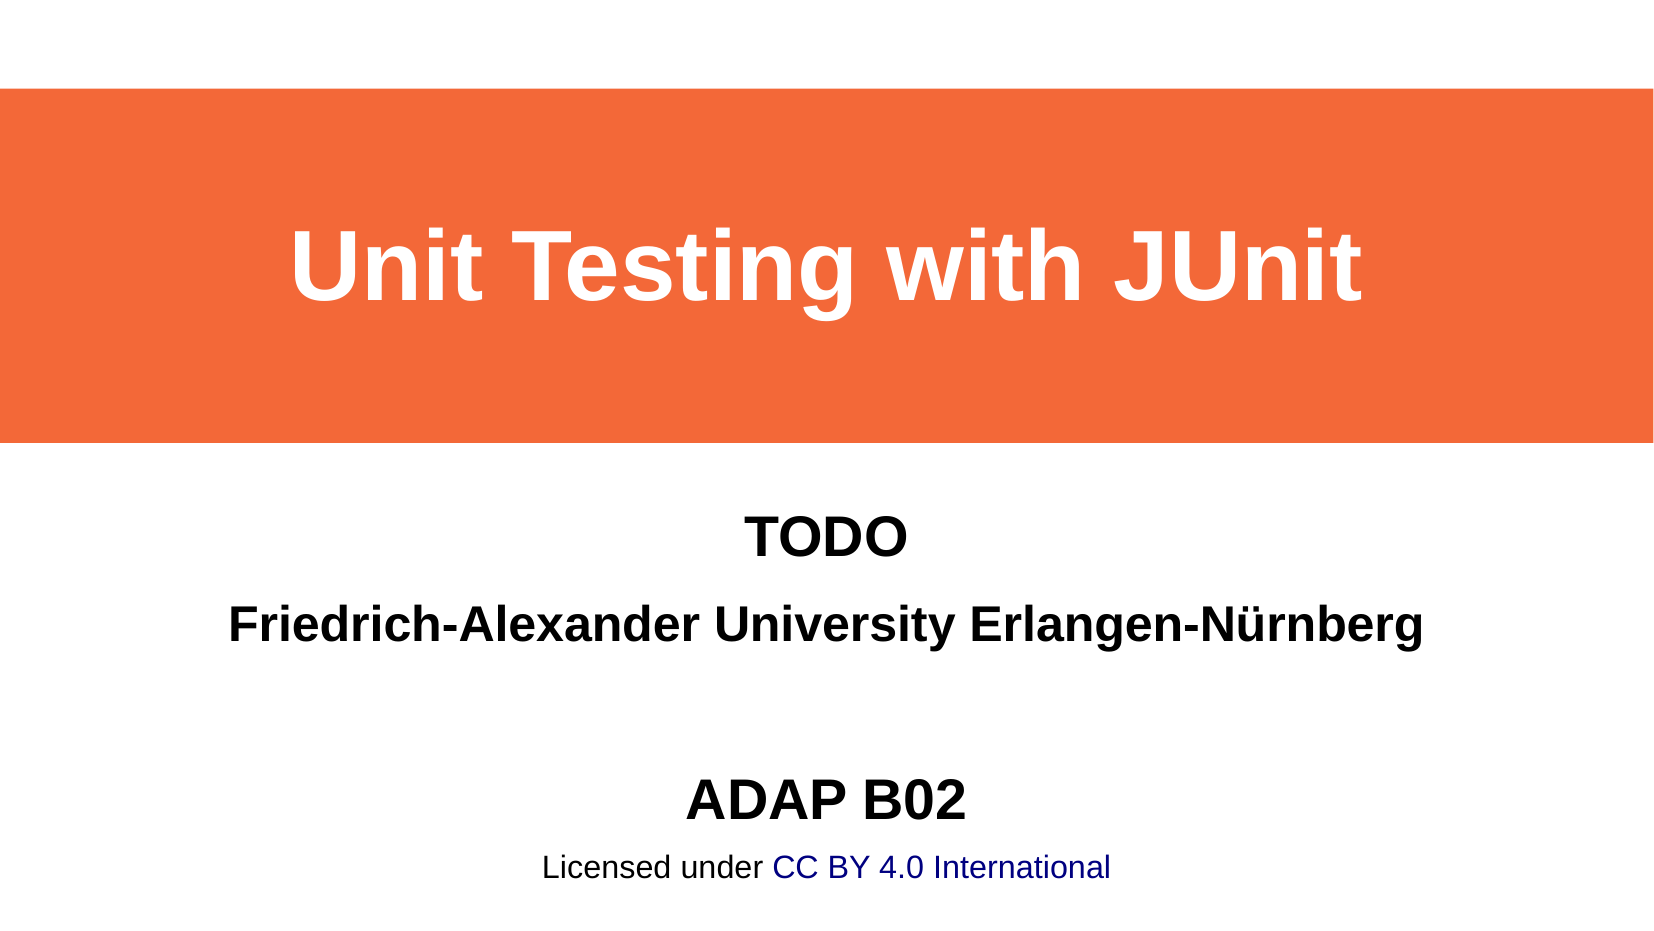

# Unit Testing with JUnit
TODO
Friedrich-Alexander University Erlangen-Nürnberg
ADAP B02
Licensed under CC BY 4.0 International